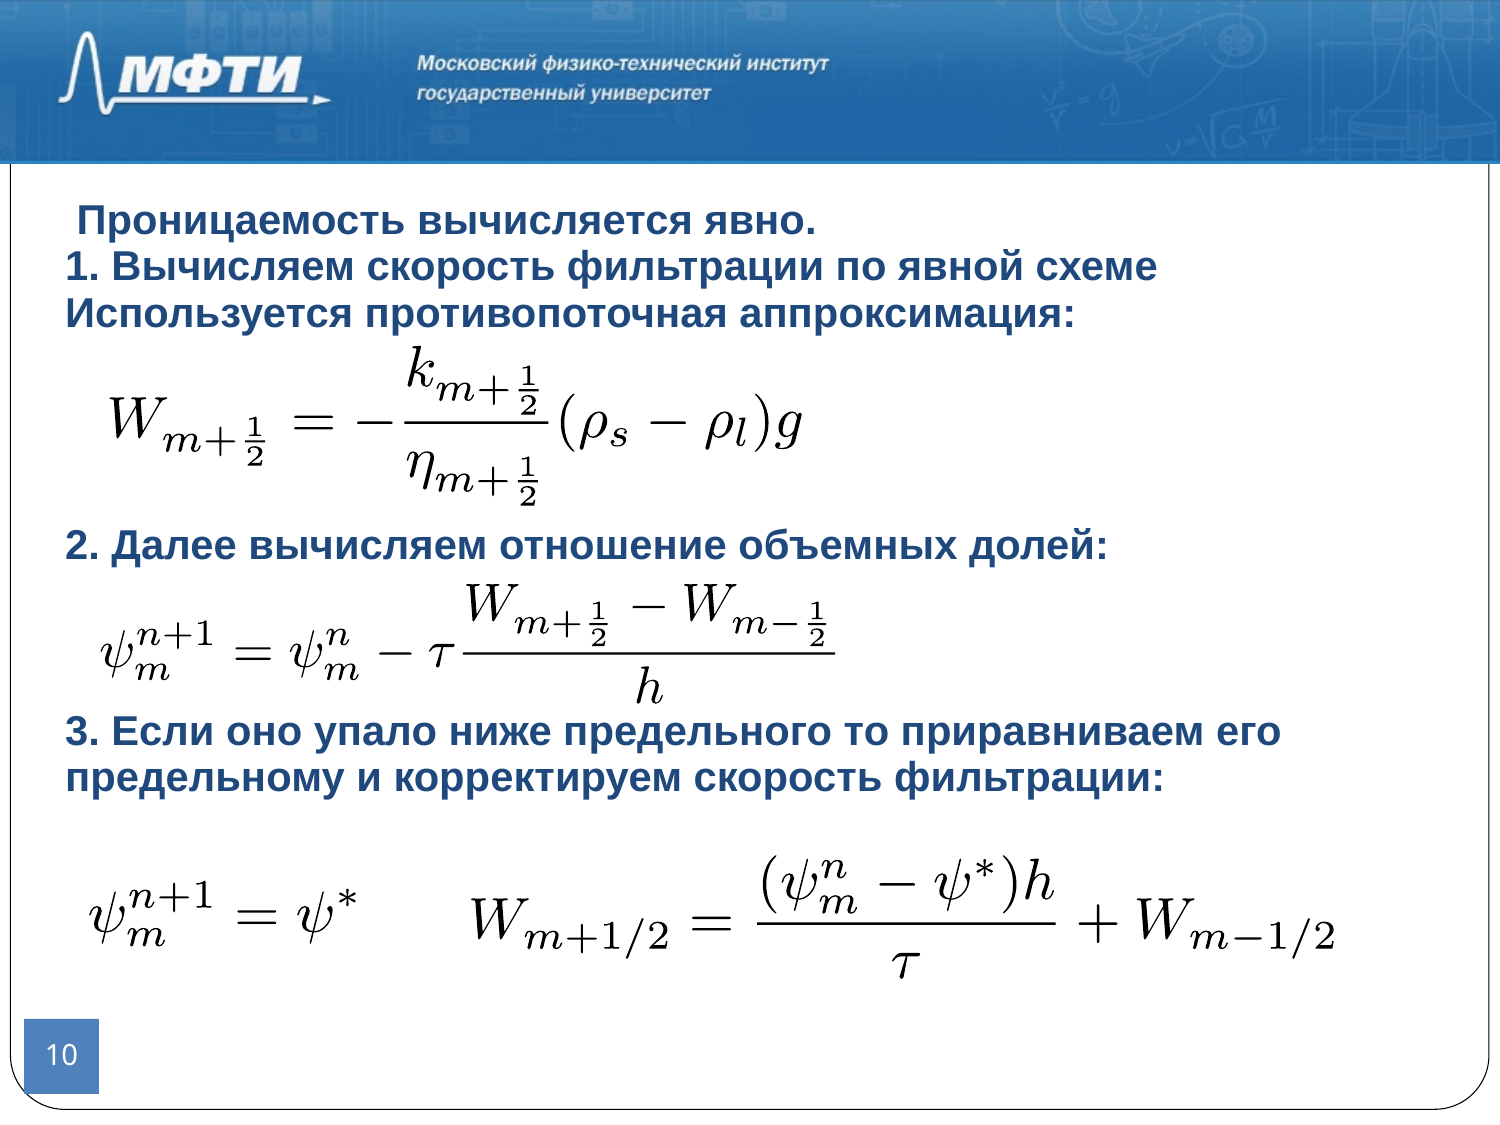

Проницаемость вычисляется явно.
1. Вычисляем скорость фильтрации по явной схеме
Используется противопоточная аппроксимация:
2. Далее вычисляем отношение объемных долей:
3. Если оно упало ниже предельного то приравниваем его предельному и корректируем скорость фильтрации: